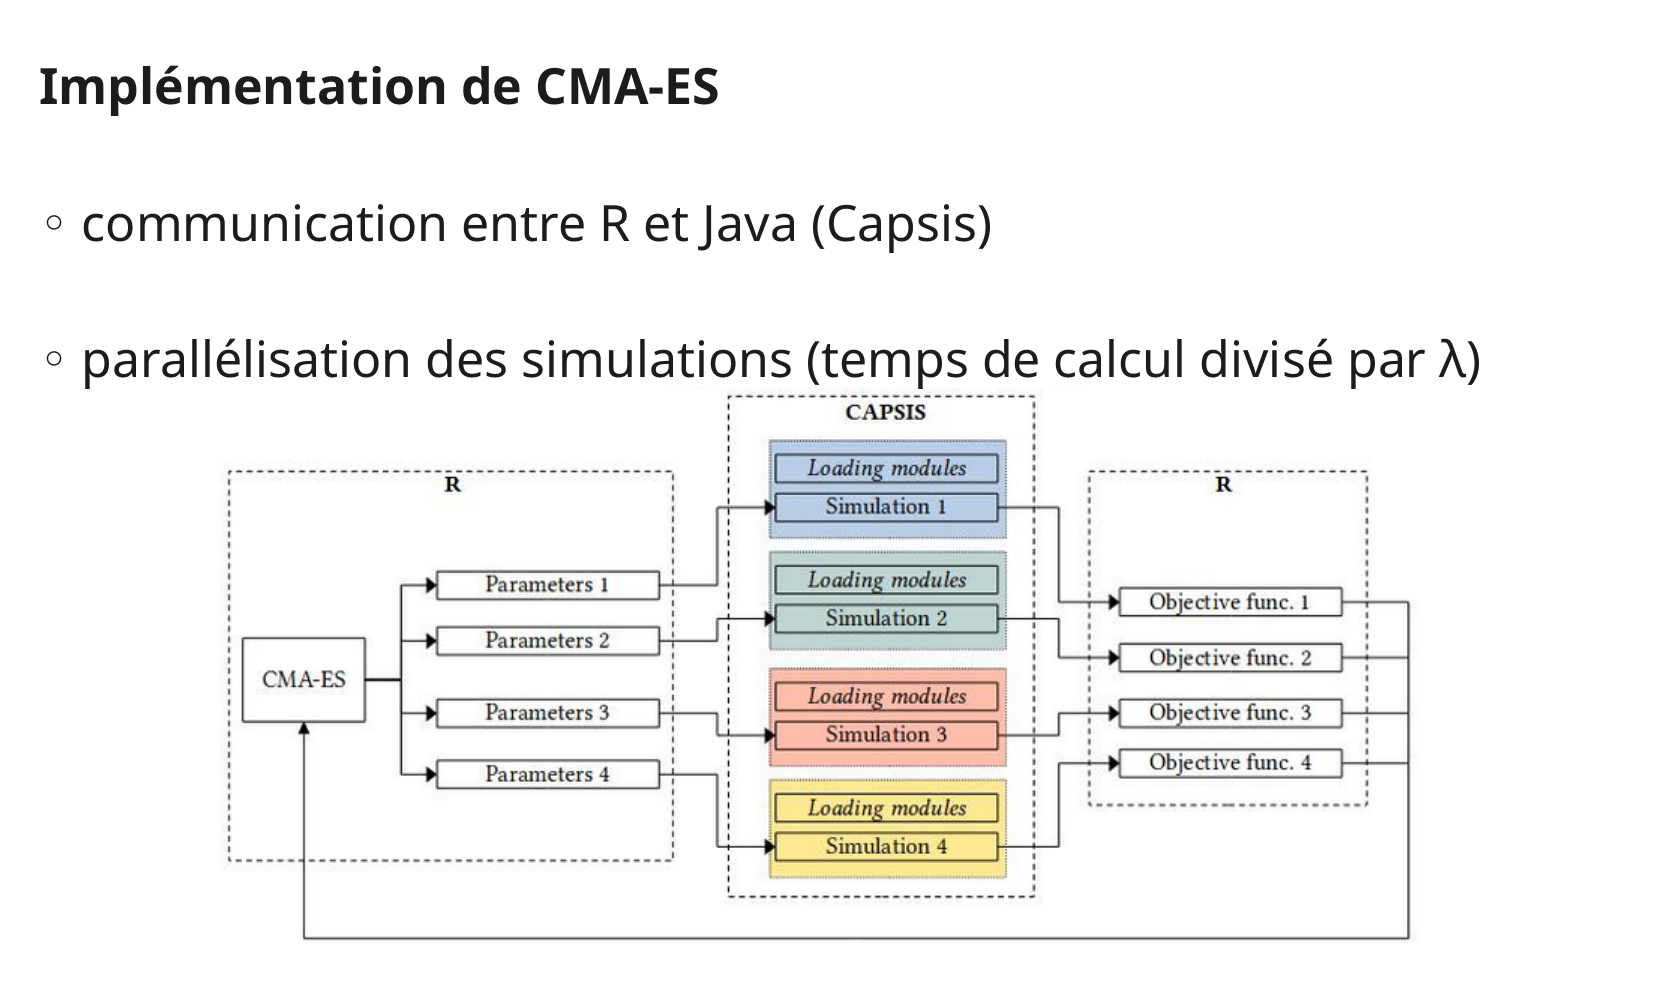

Implémentation de CMA-ES
◦ communication entre R et Java (Capsis)
◦ parallélisation des simulations (temps de calcul divisé par λ)